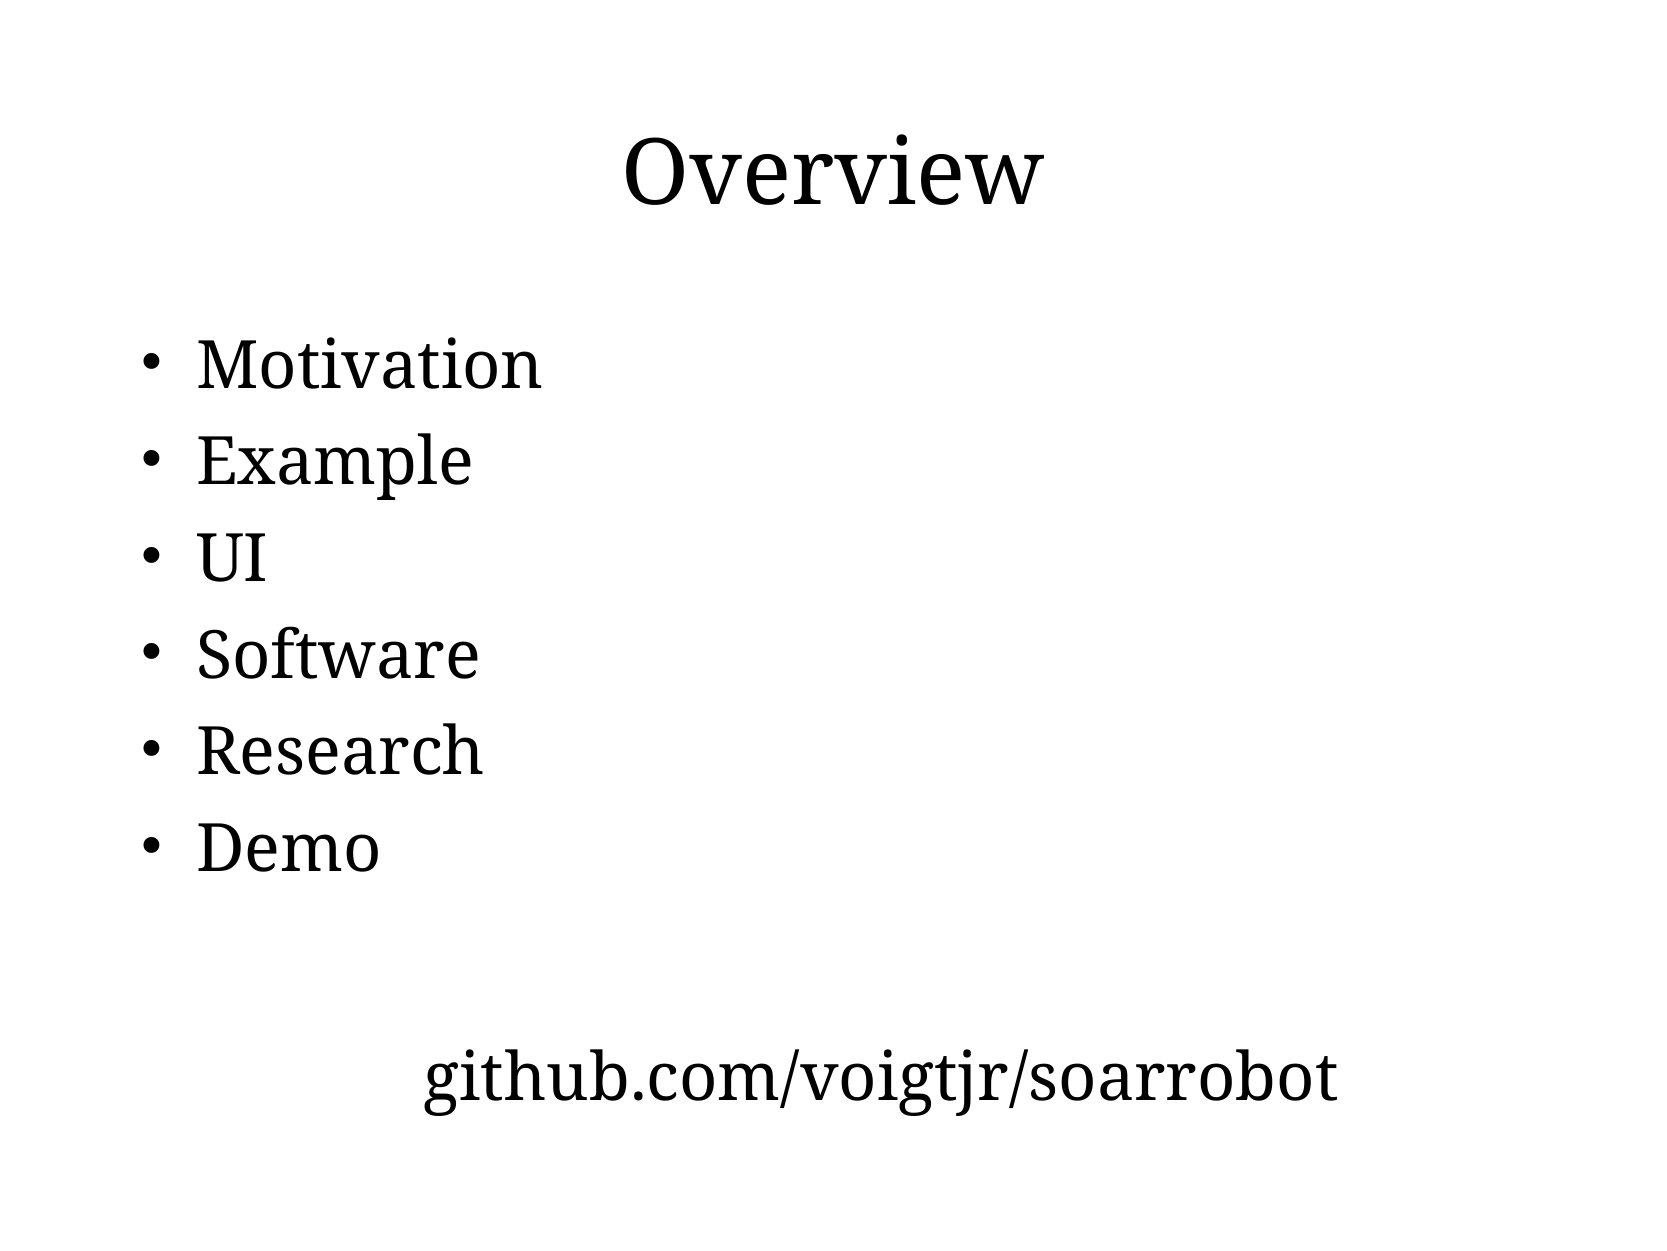

# Overview
Motivation
Example
UI
Software
Research
Demo
github.com/voigtjr/soarrobot